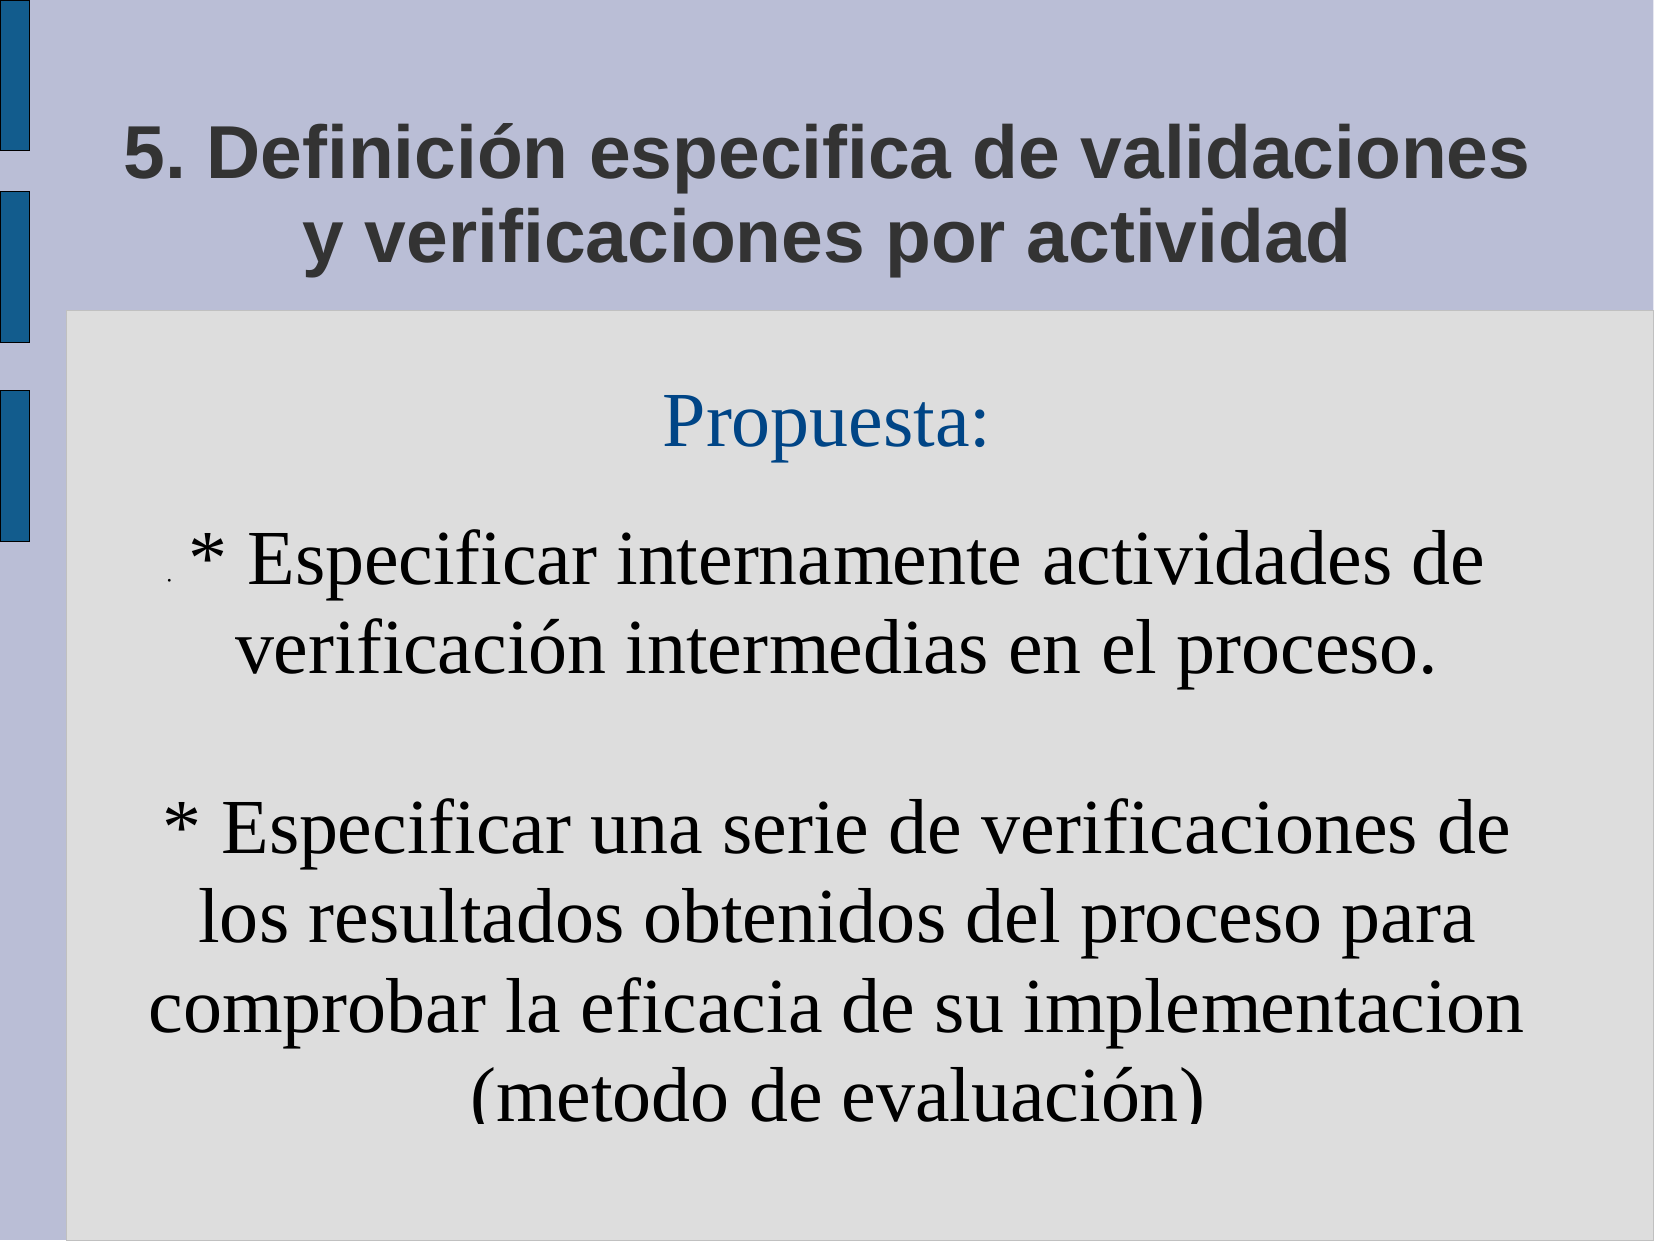

# 5. Definición especifica de validaciones y verificaciones por actividad